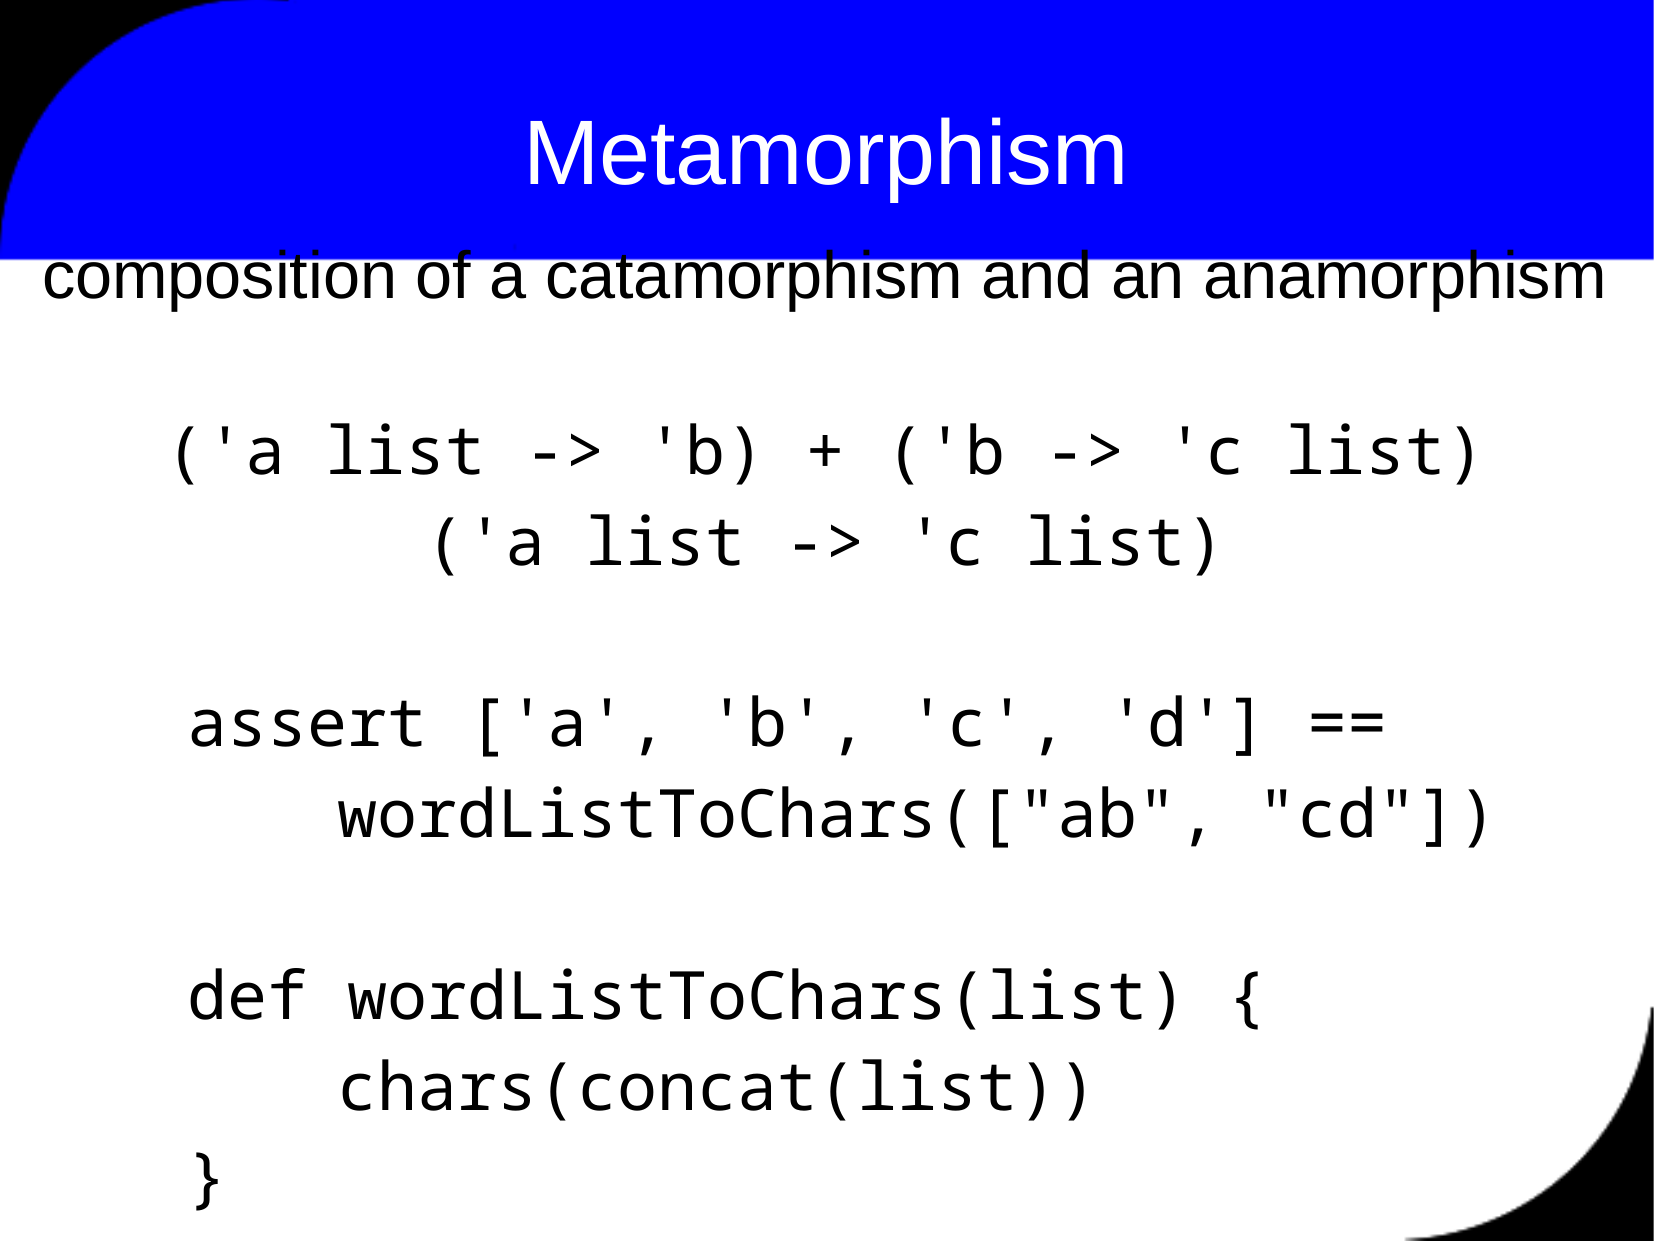

# Metamorphism
composition of a catamorphism and an anamorphism
('a list -> 'b) + ('b -> 'c list)
('a list -> 'c list)
		assert ['a', 'b', 'c', 'd'] ==
				wordListToChars(["ab", "cd"])
		def wordListToChars(list) {
 		chars(concat(list))
		}